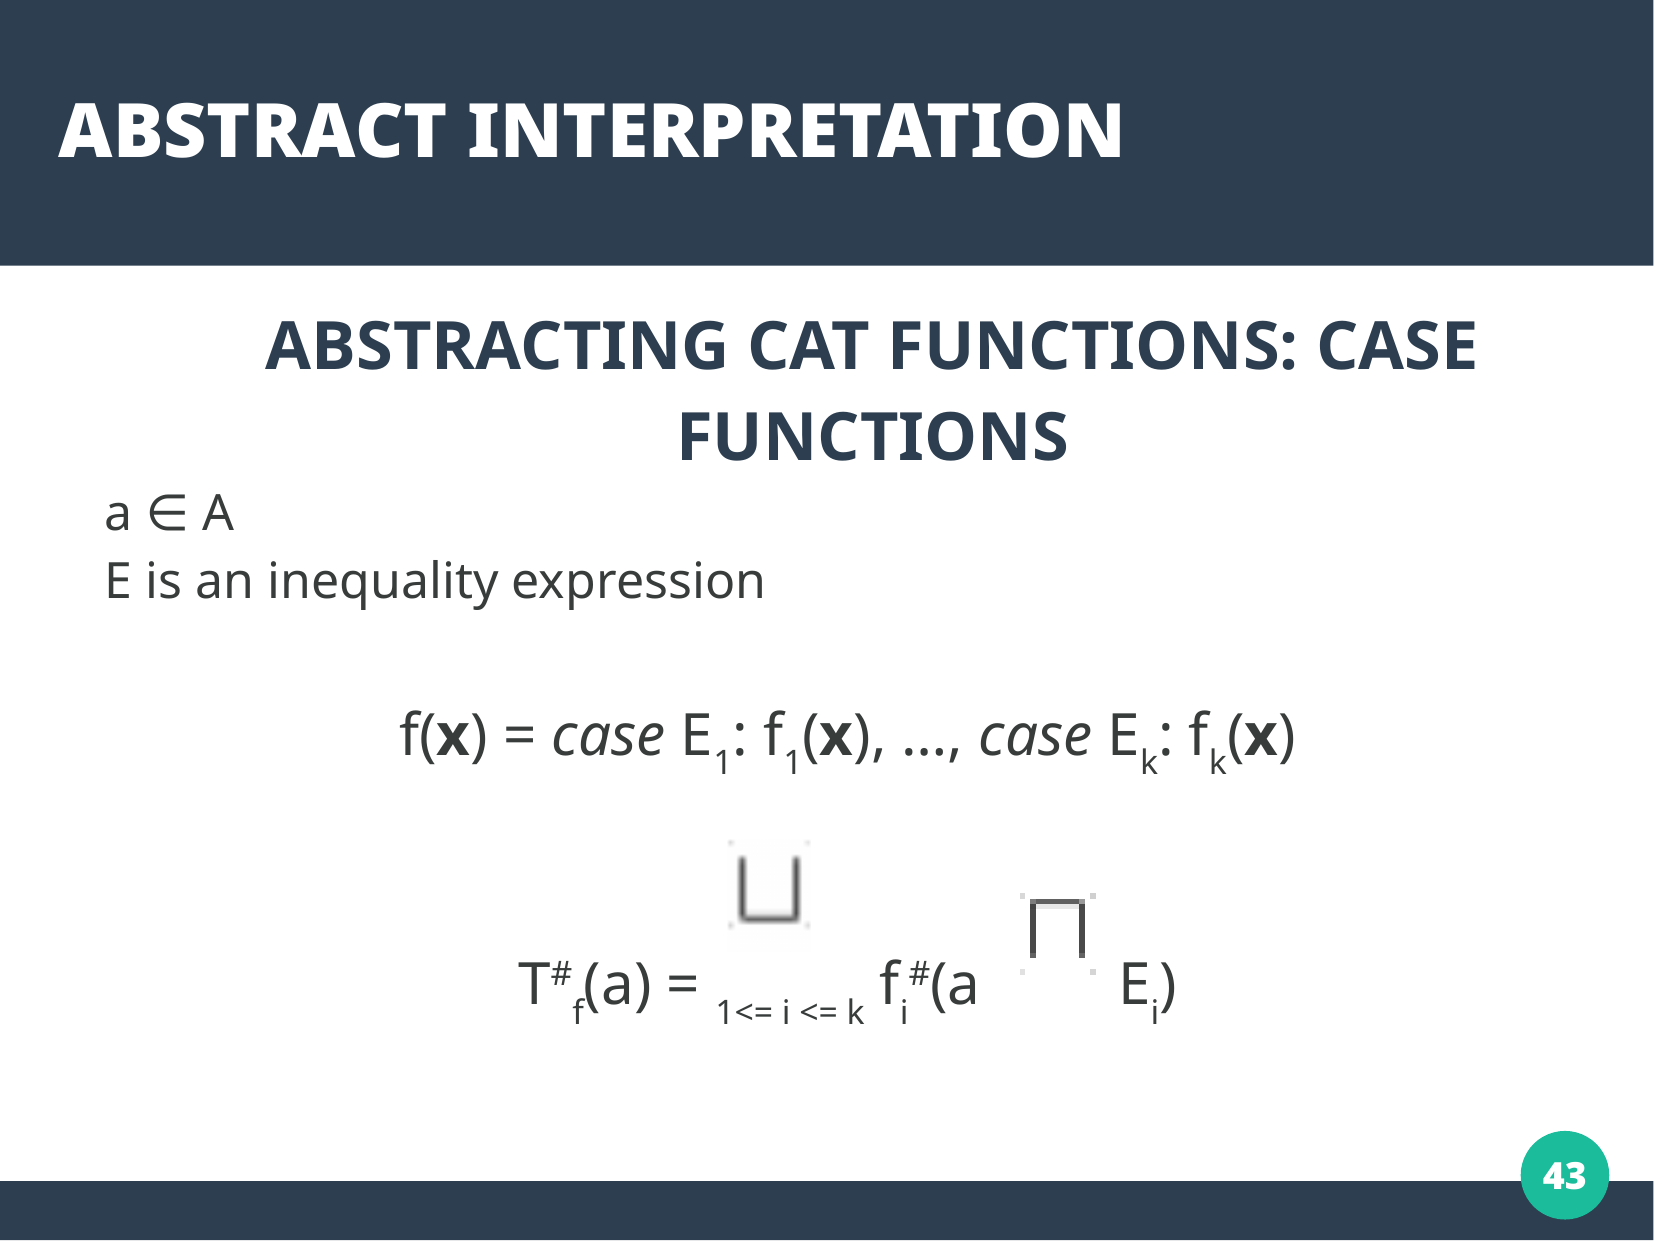

# ABSTRACT INTERPRETATION
ABSTRACTING CAT FUNCTIONS: CASE FUNCTIONS
a ∈ A
E is an inequality expression
f(x) = case E1: f1(x), …, case Ek: fk(x)
T#f(a) = 1<= i <= k fi#(a		Ei)
43